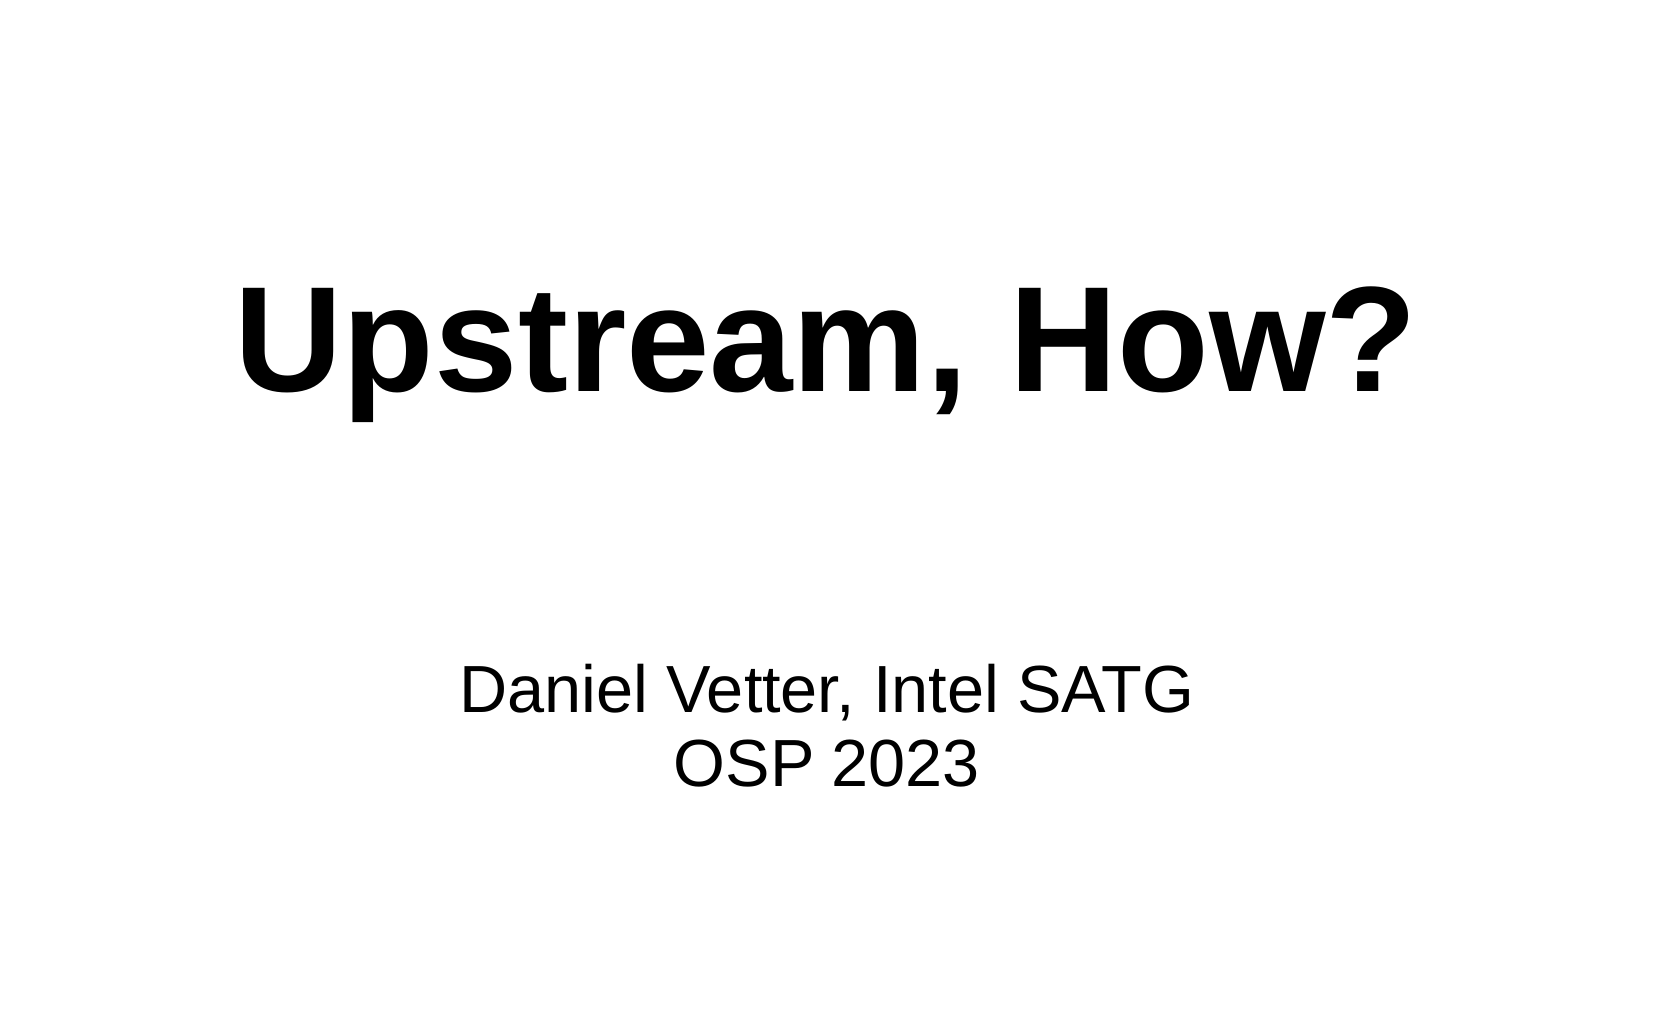

# Upstream, How?
Daniel Vetter, Intel SATG
OSP 2023